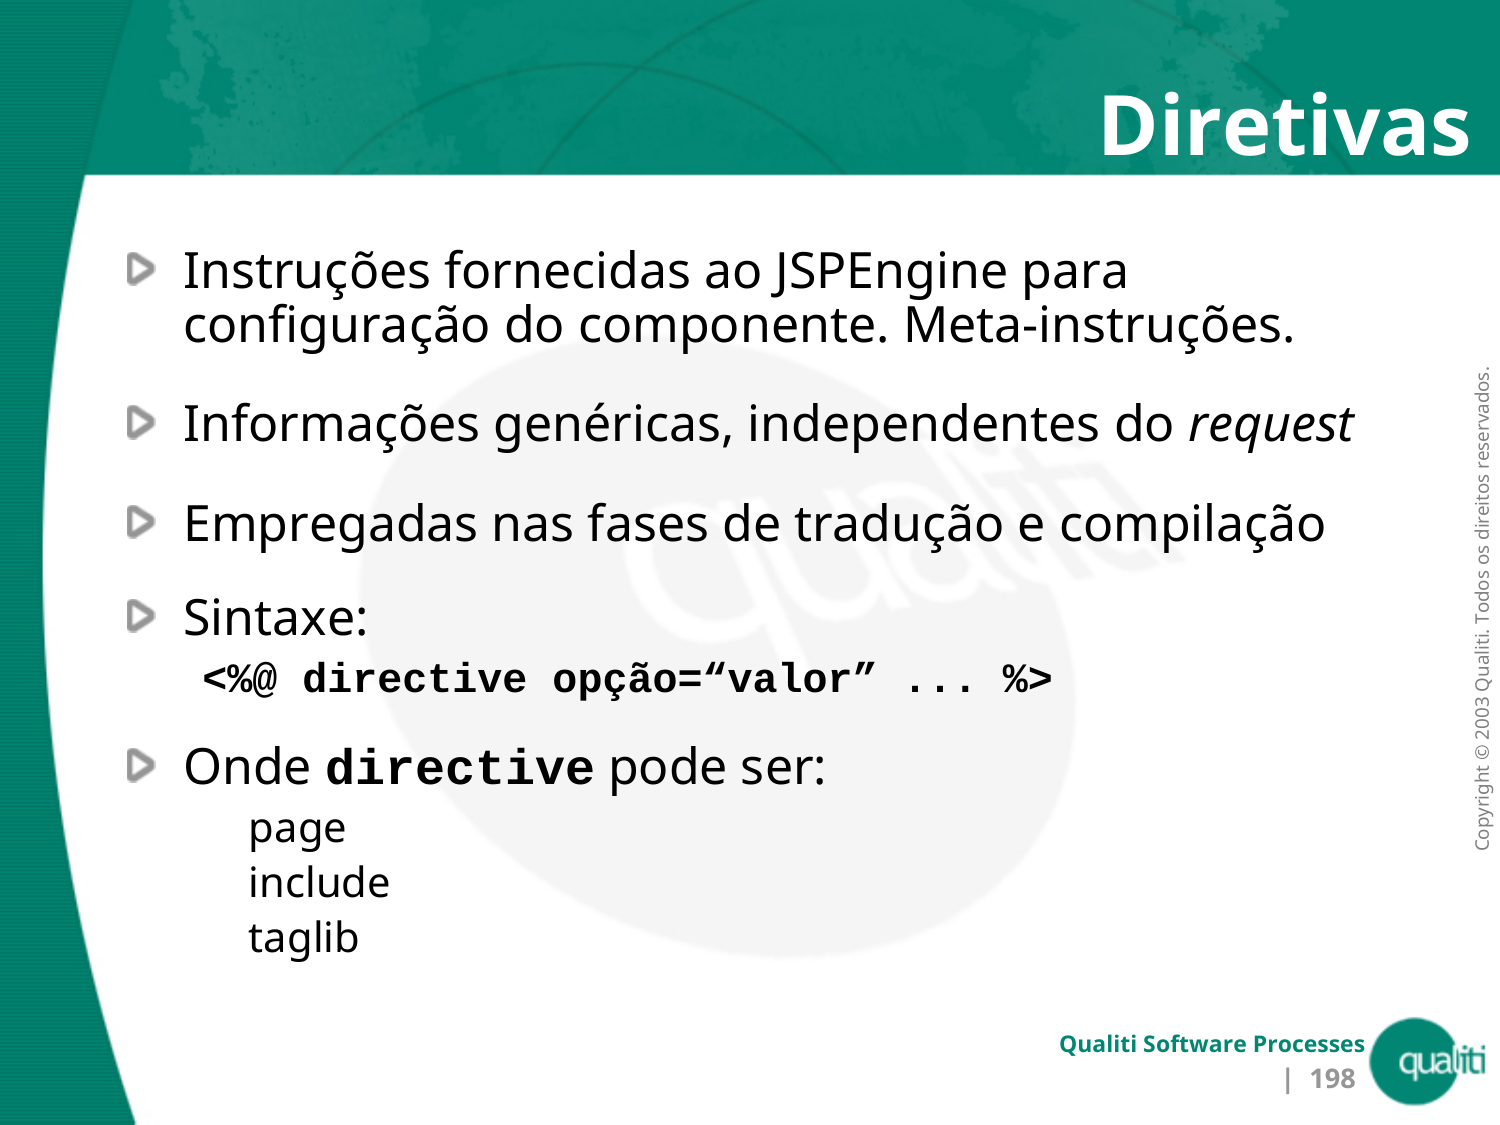

# Diretivas
Instruções fornecidas ao JSPEngine para configuração do componente. Meta-instruções.
Informações genéricas, independentes do request
Empregadas nas fases de tradução e compilação
Sintaxe:
<%@ directive opção=“valor” ... %>
Onde directive pode ser:
page
include
taglib